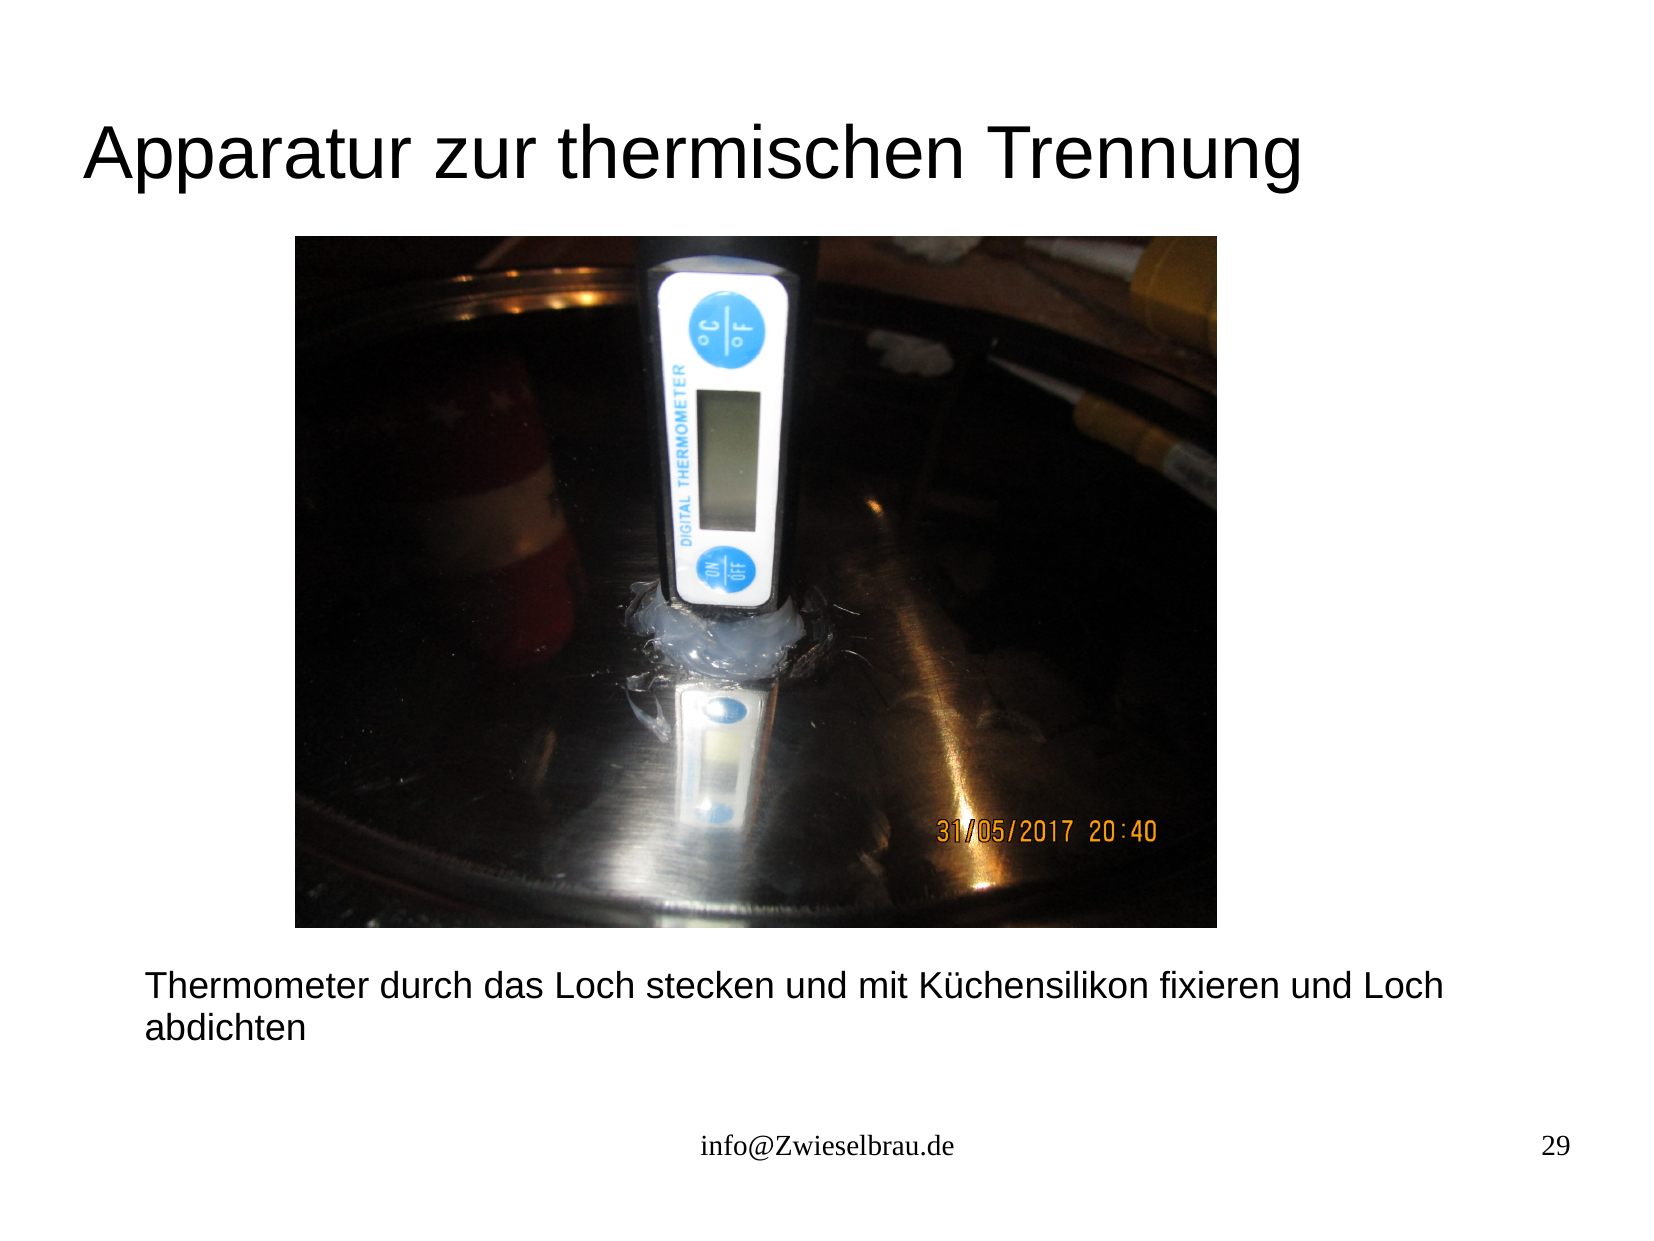

# Apparatur zur thermischen Trennung
Thermometer durch das Loch stecken und mit Küchensilikon fixieren und Loch
abdichten
info@Zwieselbrau.de
29